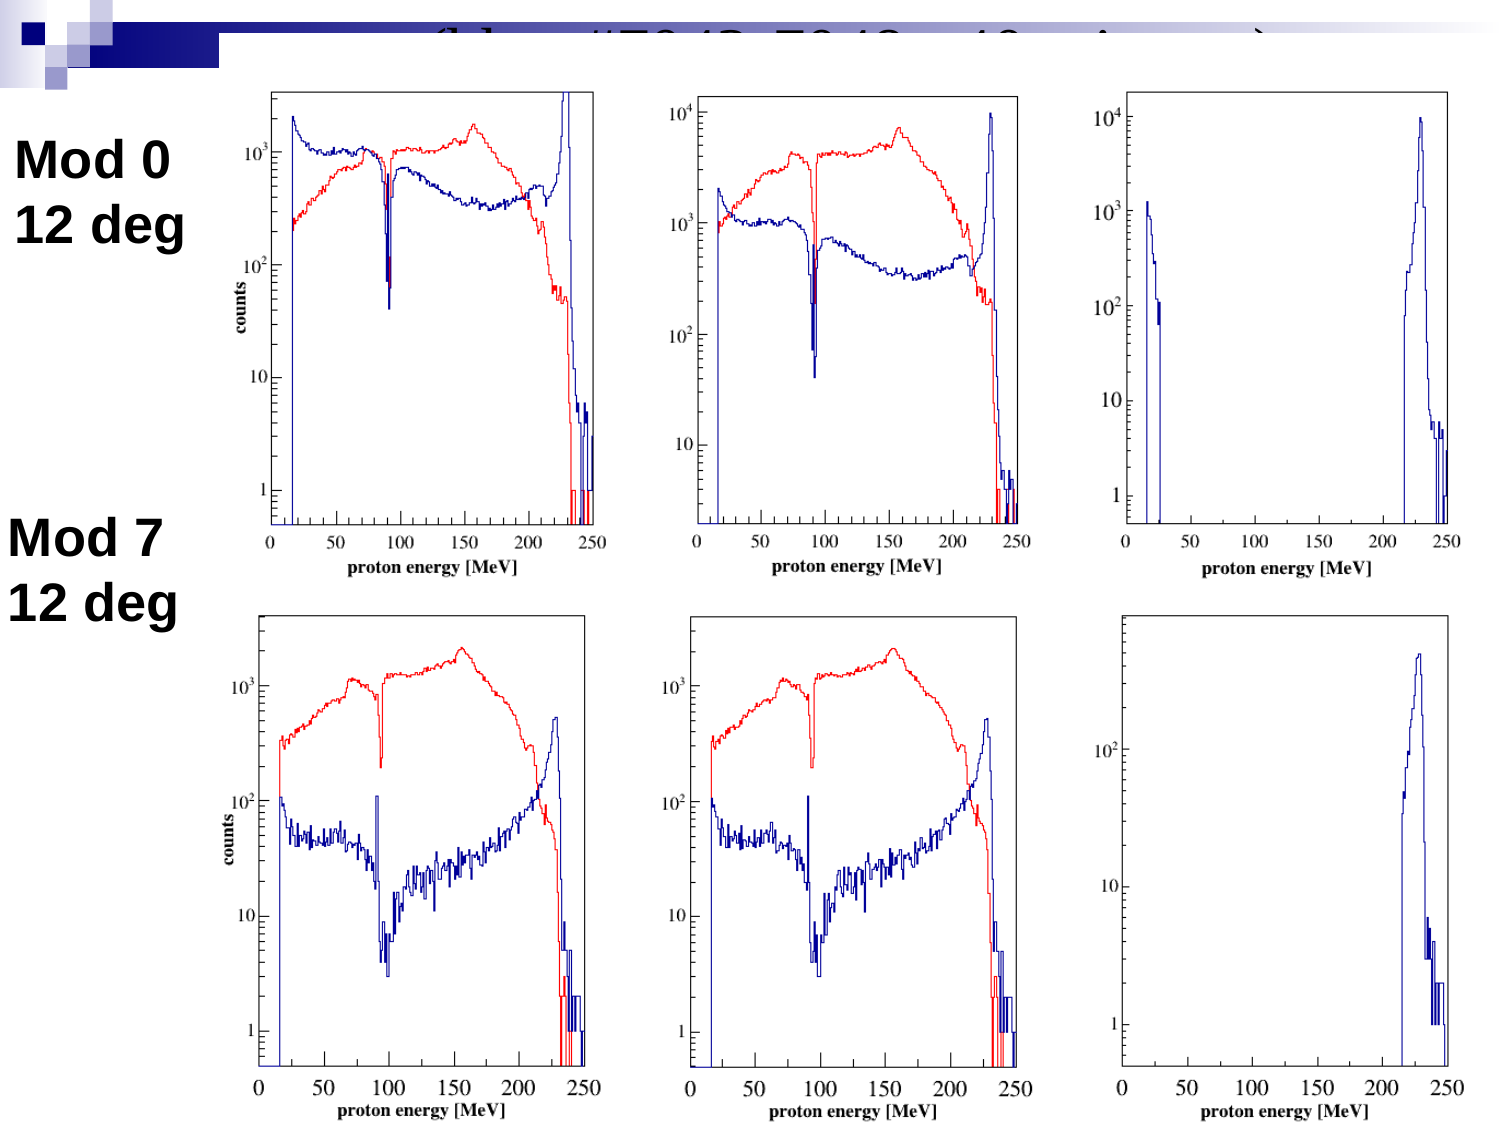

(bkg: #7043-7048 ~40 minutes)
Mod 0
12 deg
Mod 7
12 deg
17-3